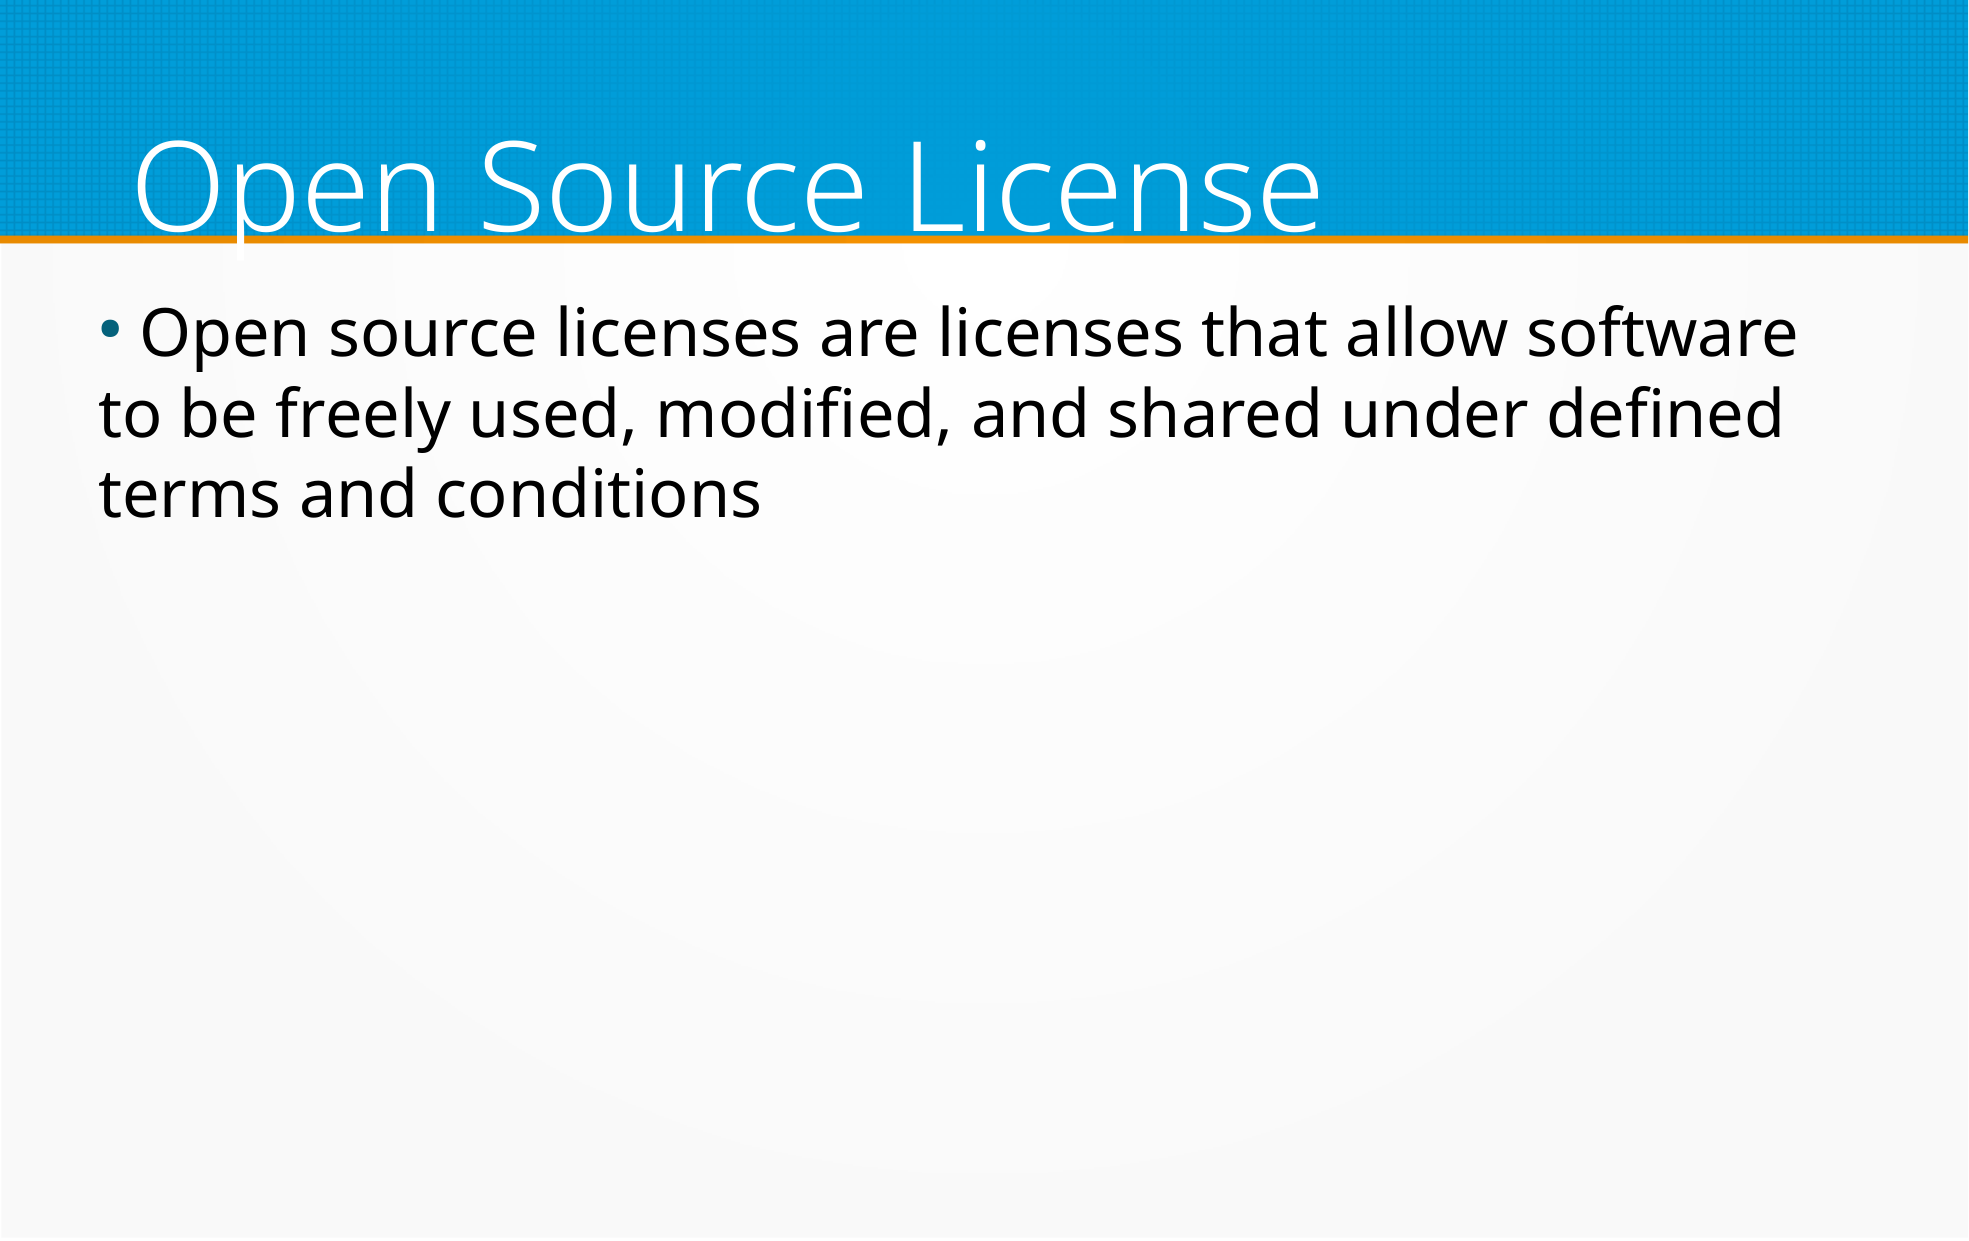

# Open Source License
 Open source licenses are licenses that allow software to be freely used, modified, and shared under defined terms and conditions